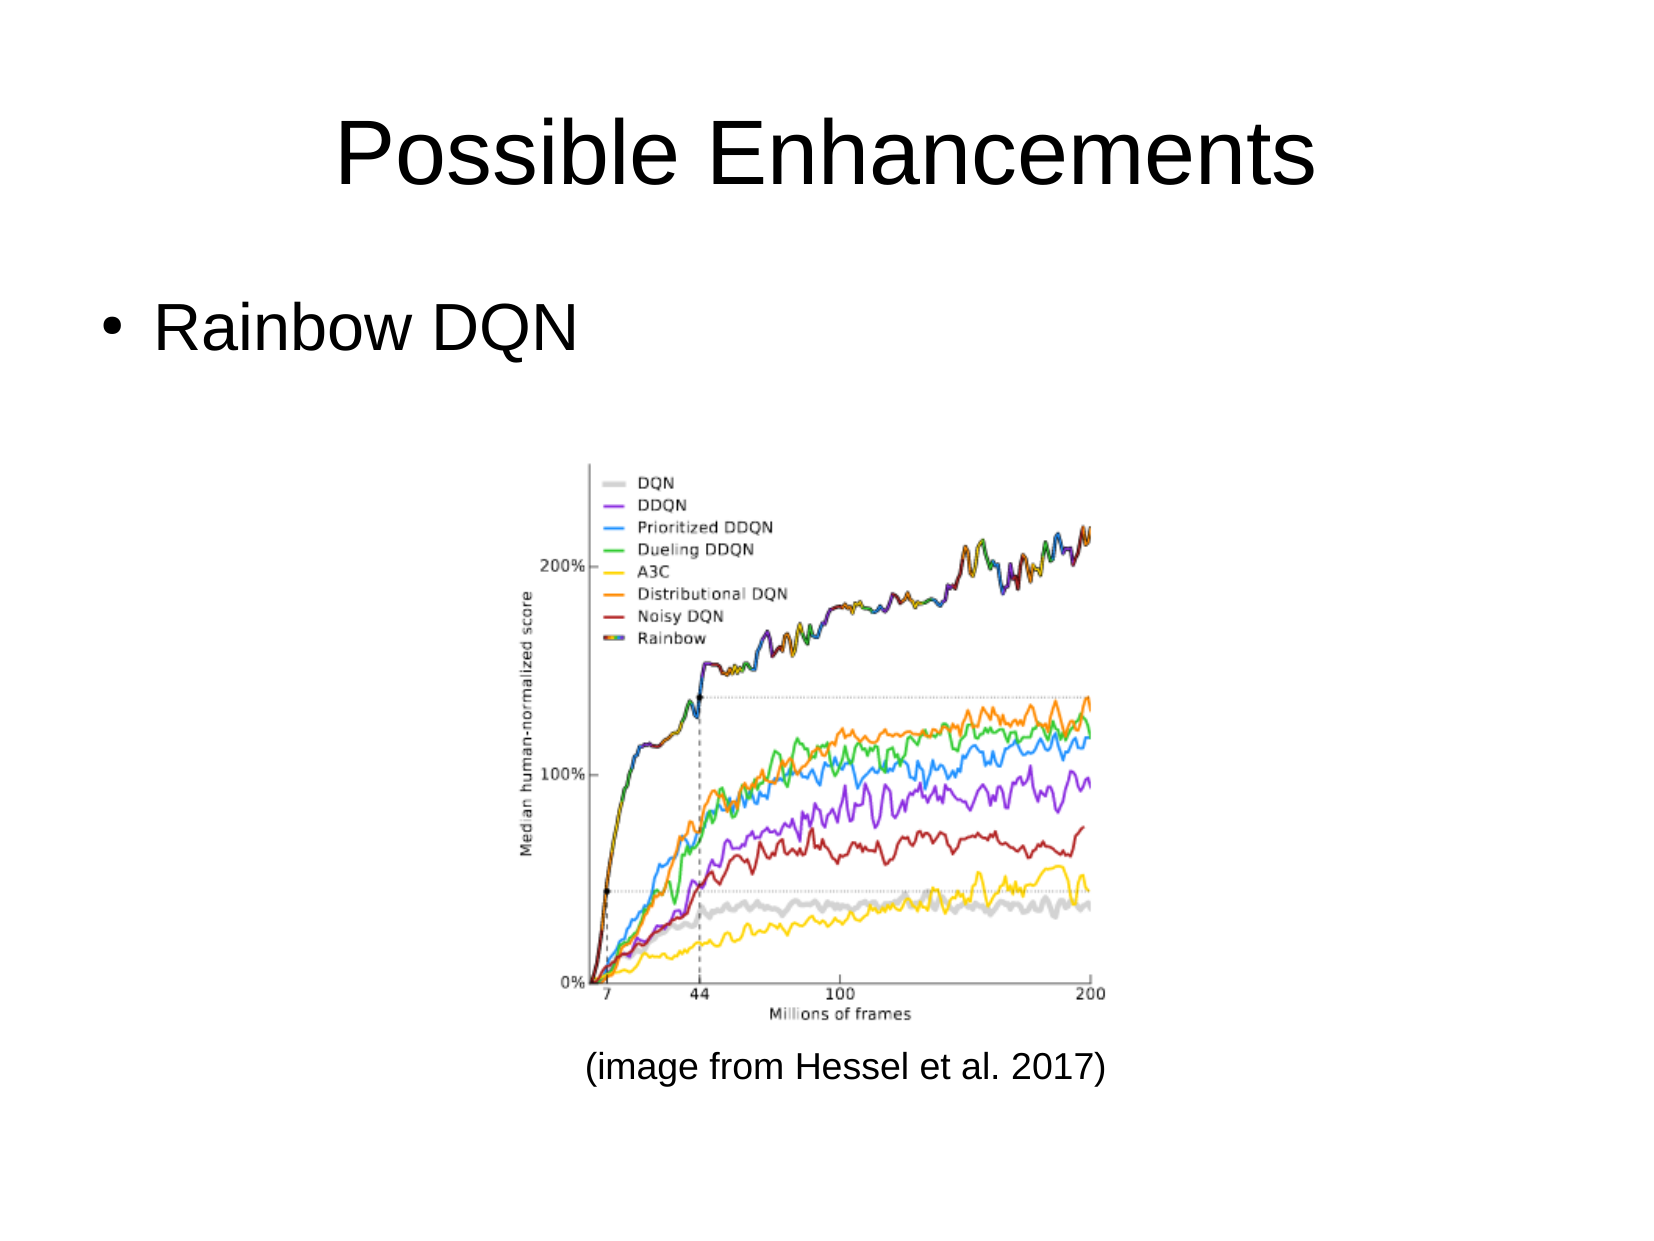

# Possible Enhancements
Rainbow DQN
(image from Hessel et al. 2017)